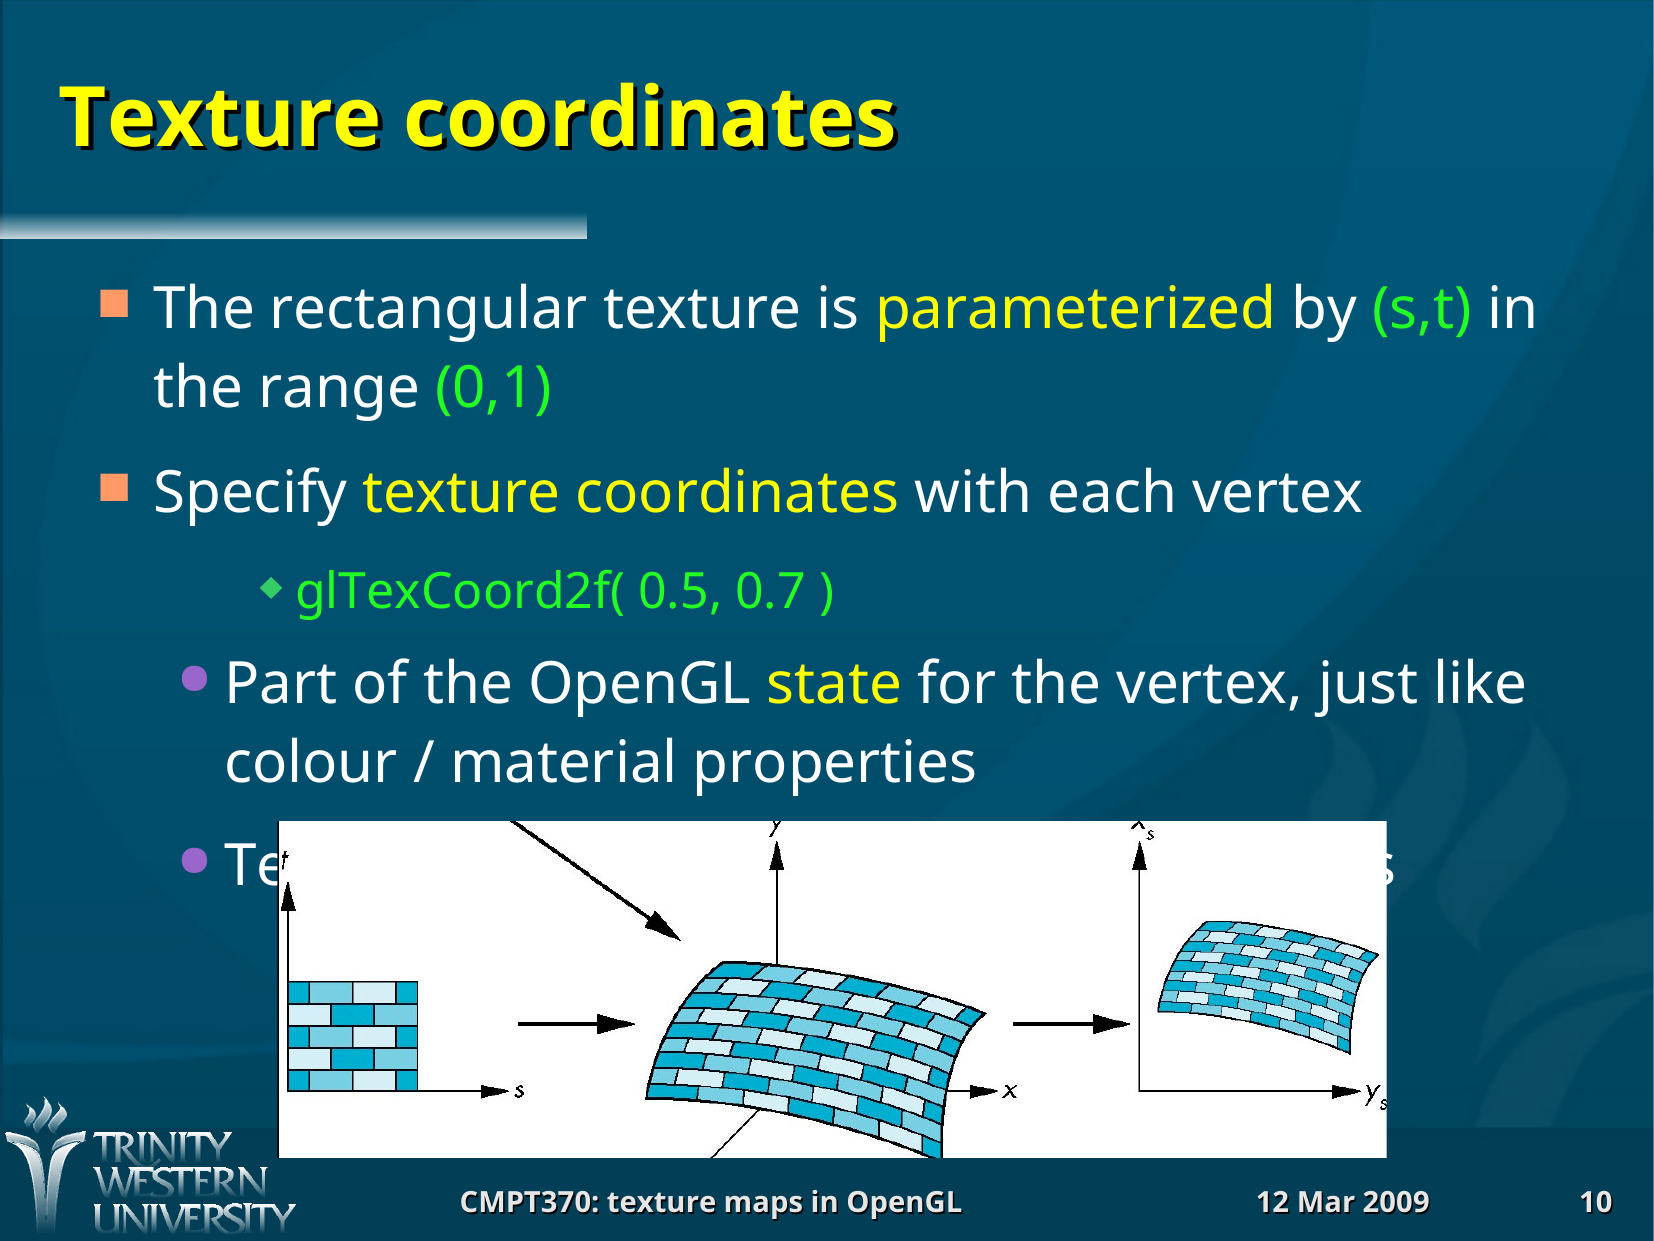

# Texture coordinates
The rectangular texture is parameterized by (s,t) in the range (0,1)
Specify texture coordinates with each vertex
glTexCoord2f( 0.5, 0.7 )
Part of the OpenGL state for the vertex, just like colour / material properties
Texcoords are interpolated just like shades
CMPT370: texture maps in OpenGL
12 Mar 2009
10